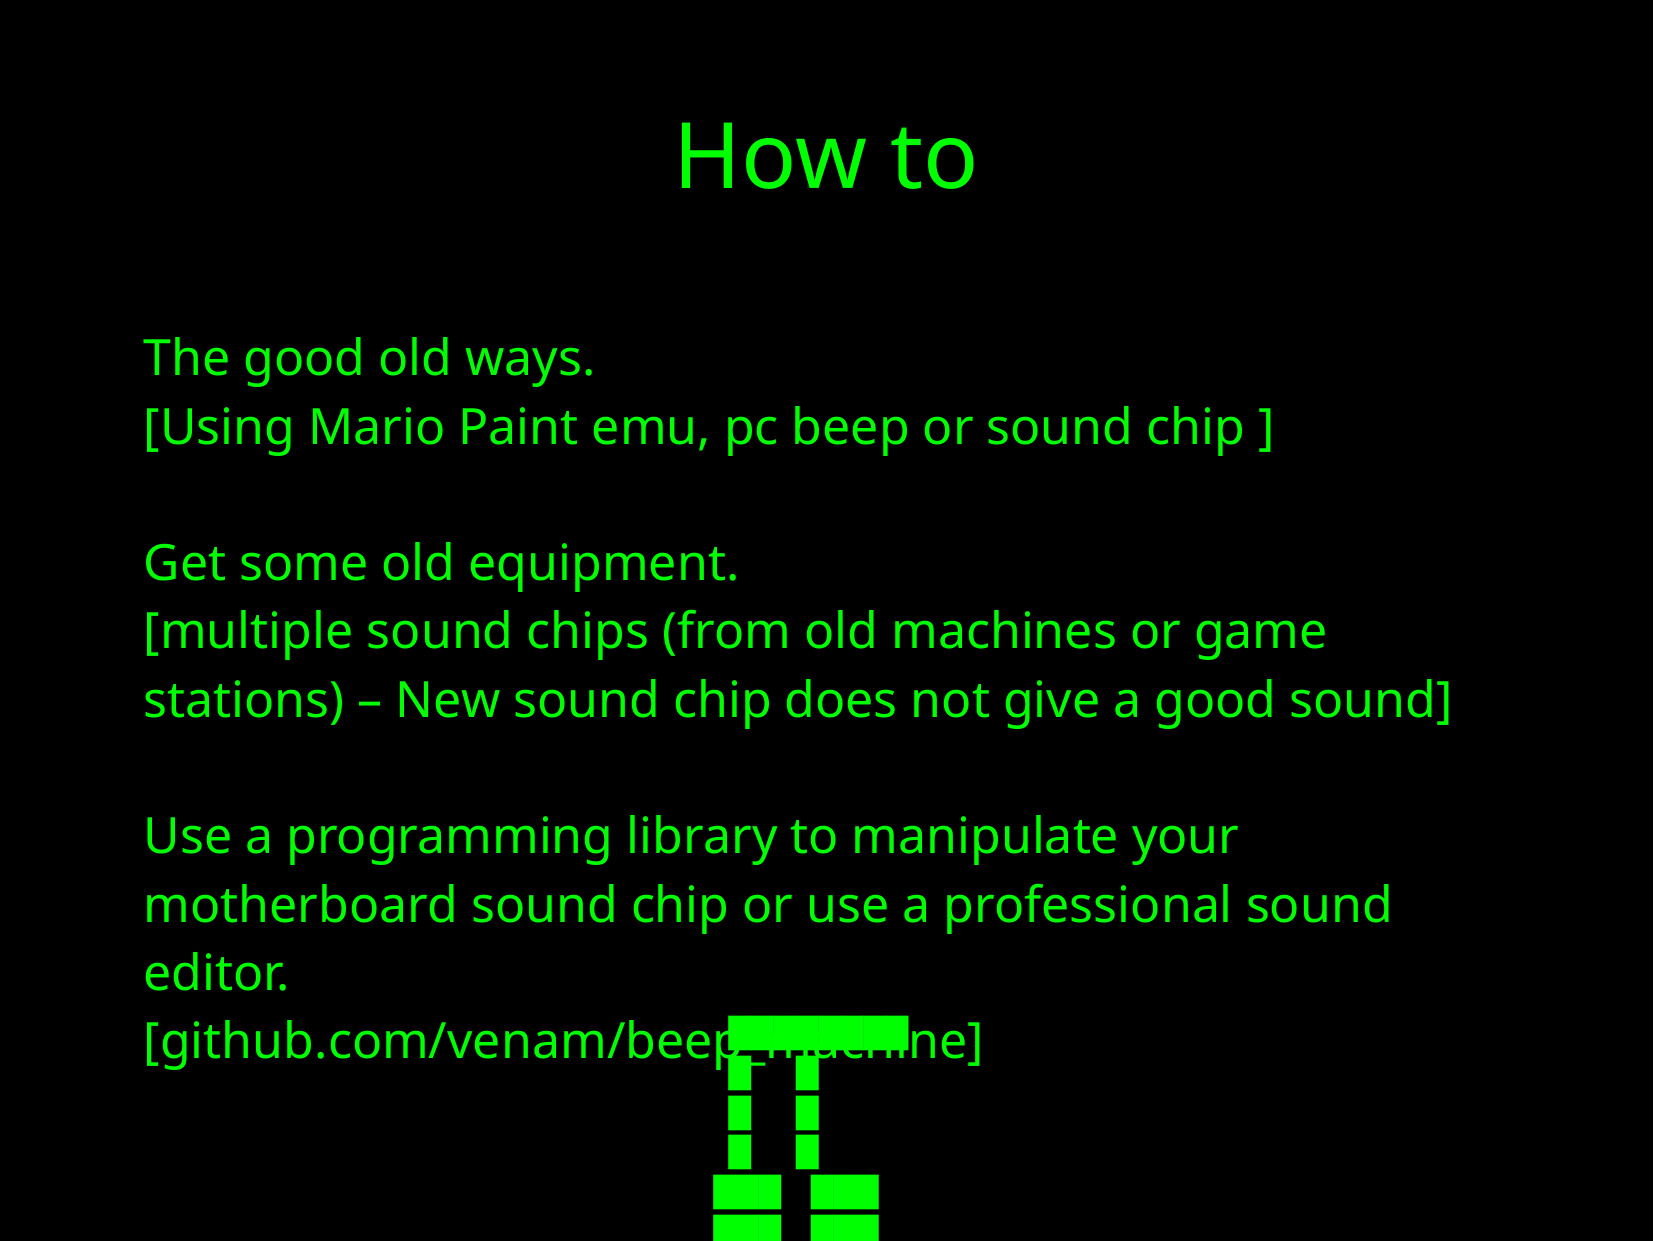

# How to
The good old ways.
[Using Mario Paint emu, pc beep or sound chip ]
Get some old equipment.
[multiple sound chips (from old machines or game stations) – New sound chip does not give a good sound]
Use a programming library to manipulate your motherboard sound chip or use a professional sound editor.
[github.com/venam/beep_machine]
 ████████
 █ █
 █ █
 █ █
███ ███
███ ███